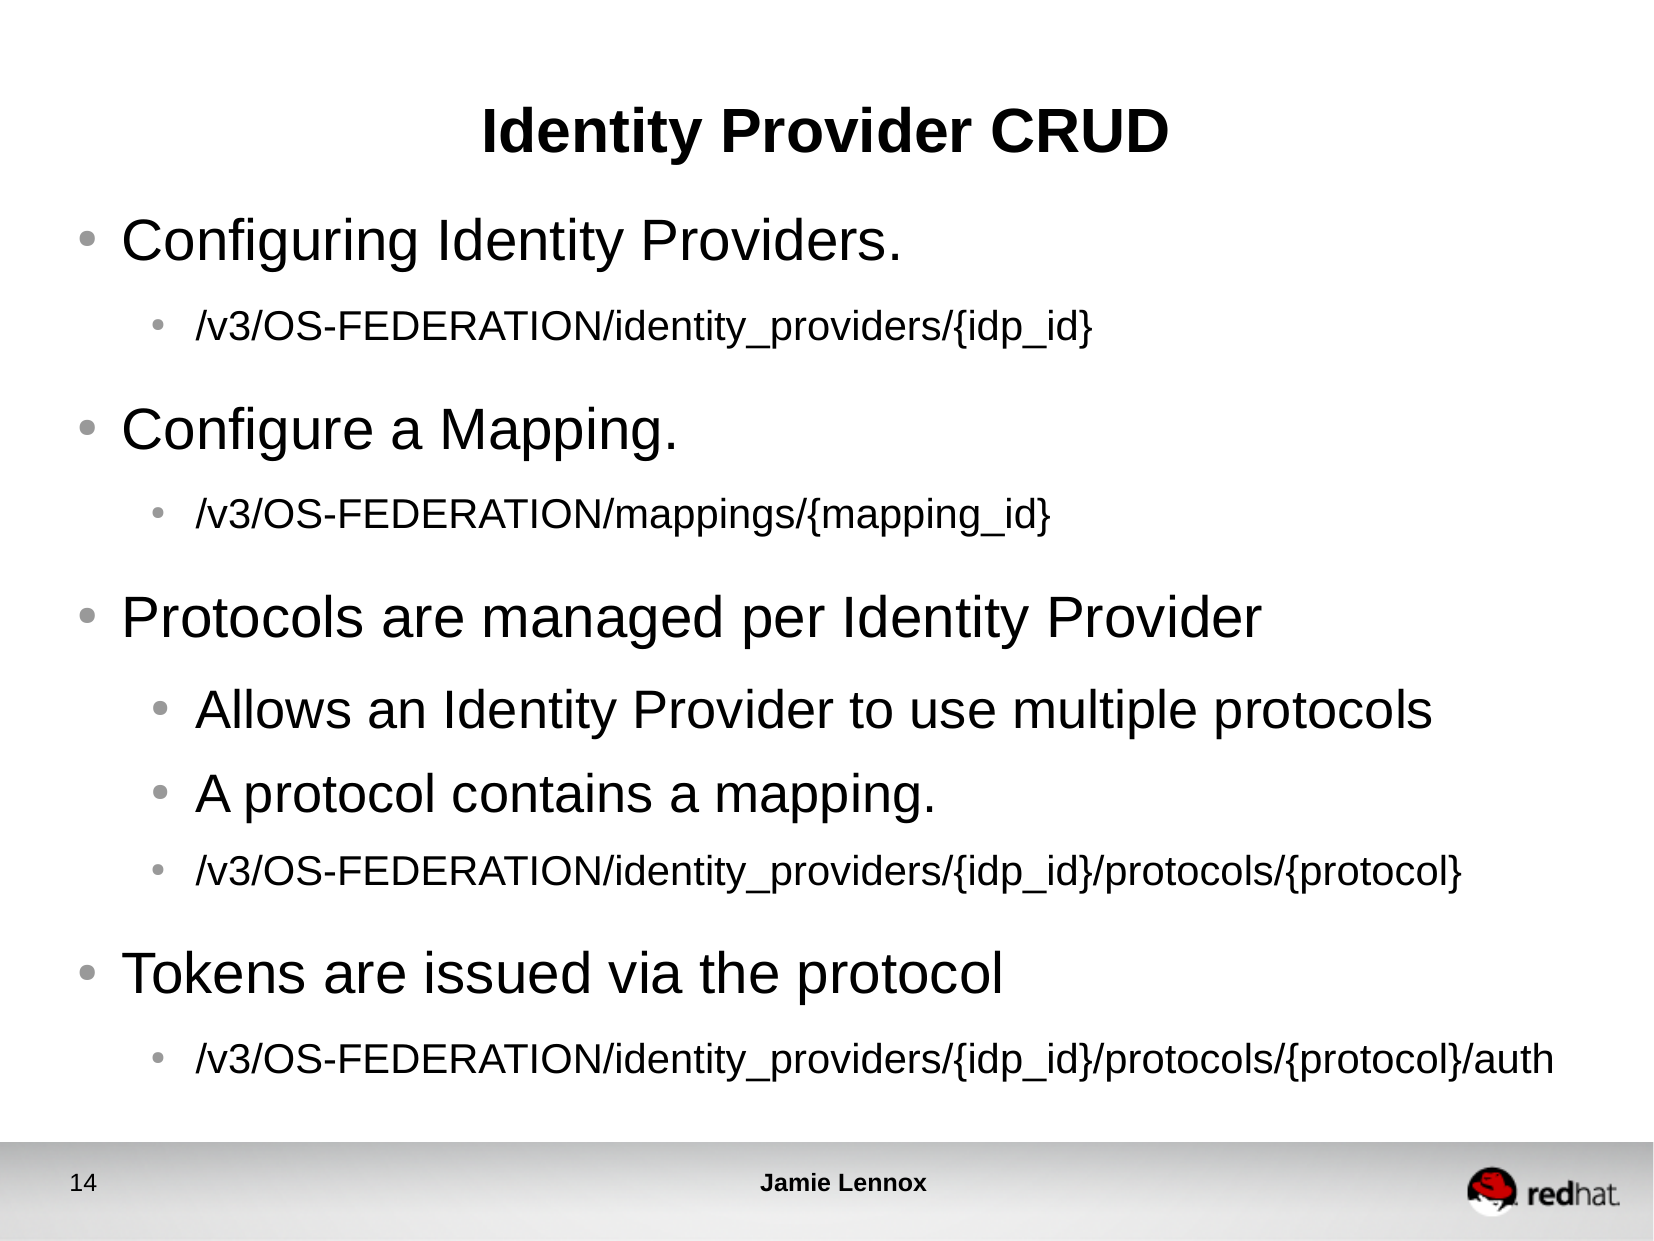

# Identity Provider CRUD
Configuring Identity Providers.
/v3/OS-FEDERATION/identity_providers/{idp_id}
Configure a Mapping.
/v3/OS-FEDERATION/mappings/{mapping_id}
Protocols are managed per Identity Provider
Allows an Identity Provider to use multiple protocols
A protocol contains a mapping.
/v3/OS-FEDERATION/identity_providers/{idp_id}/protocols/{protocol}
Tokens are issued via the protocol
/v3/OS-FEDERATION/identity_providers/{idp_id}/protocols/{protocol}/auth